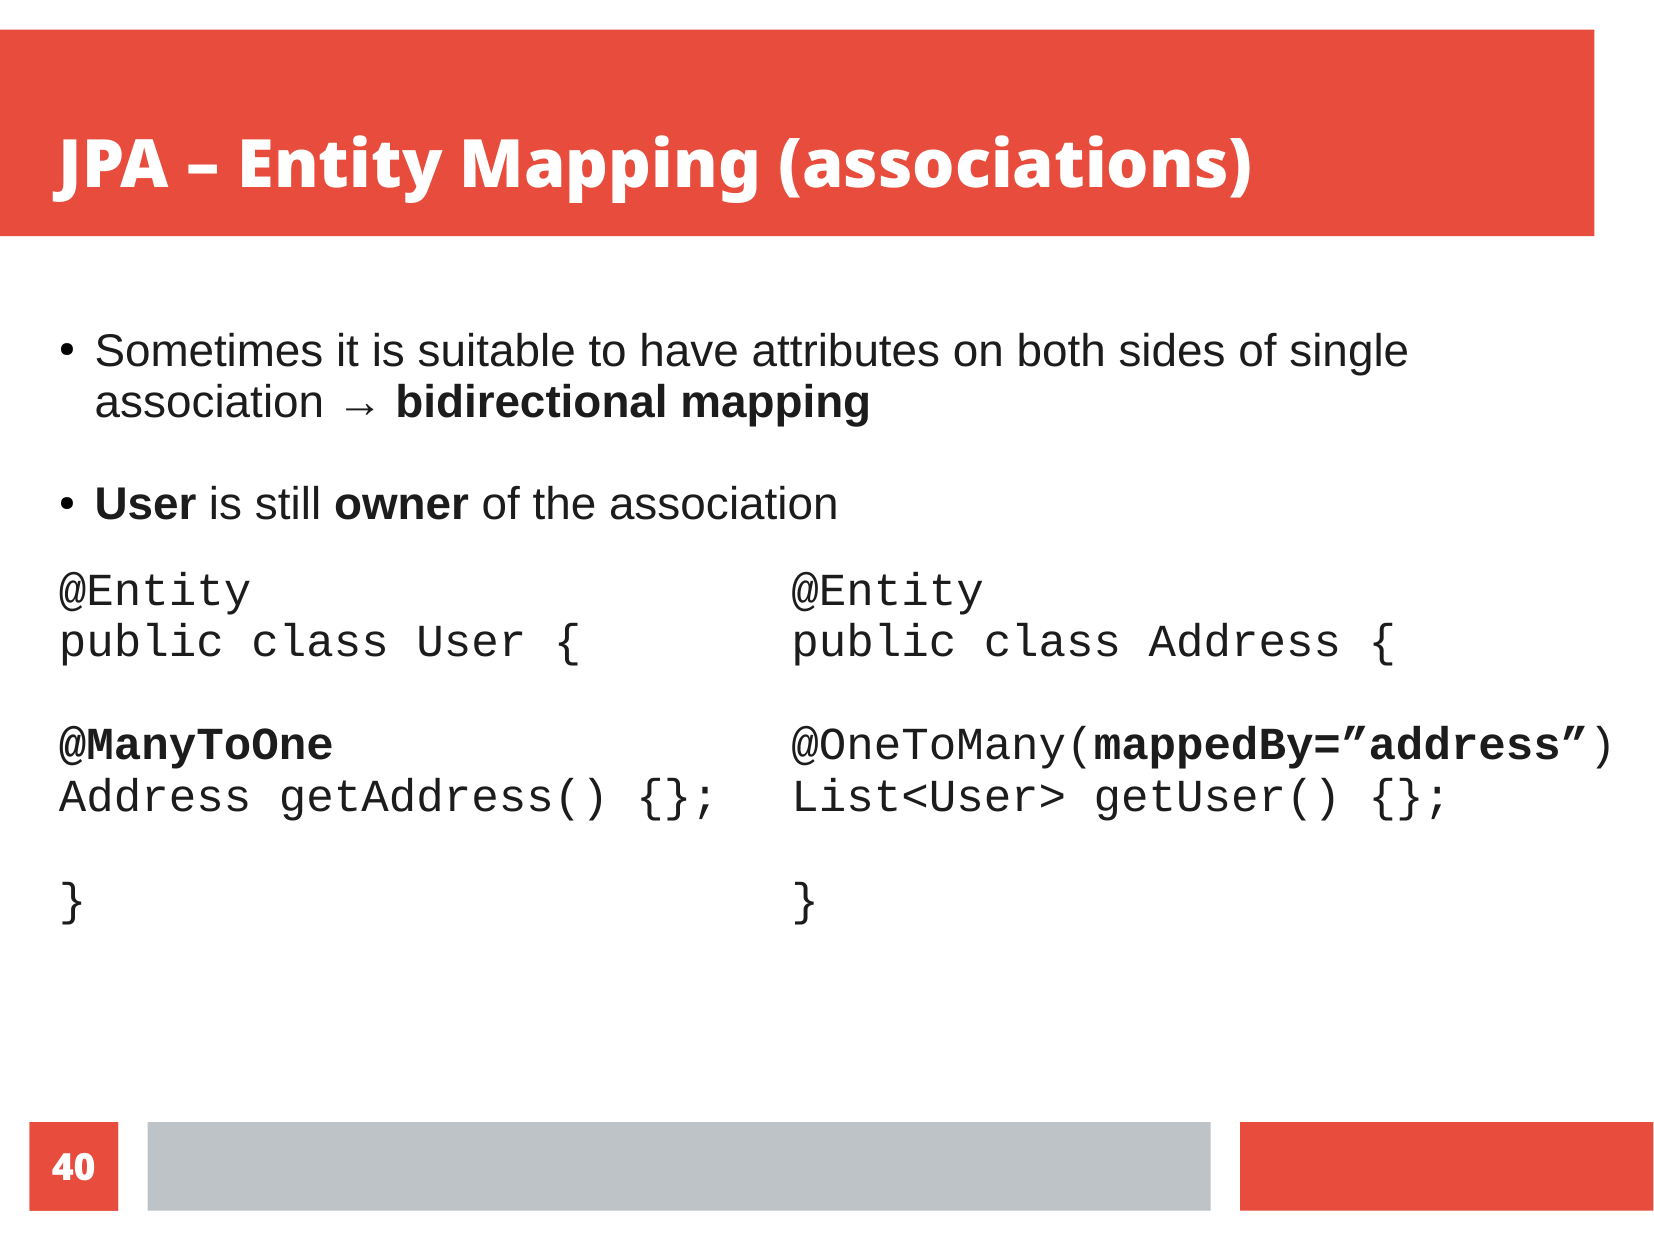

# JPA – Entity Mapping (associations)
Sometimes it is suitable to have attributes on both sides of single association → bidirectional mapping
User is still owner of the association
@Entity
public class User {
@ManyToOne
Address getAddress() {};
}
@Entity
public class Address {
	@OneToMany(mappedBy=”address”)
List<User> getUser() {};
}
40